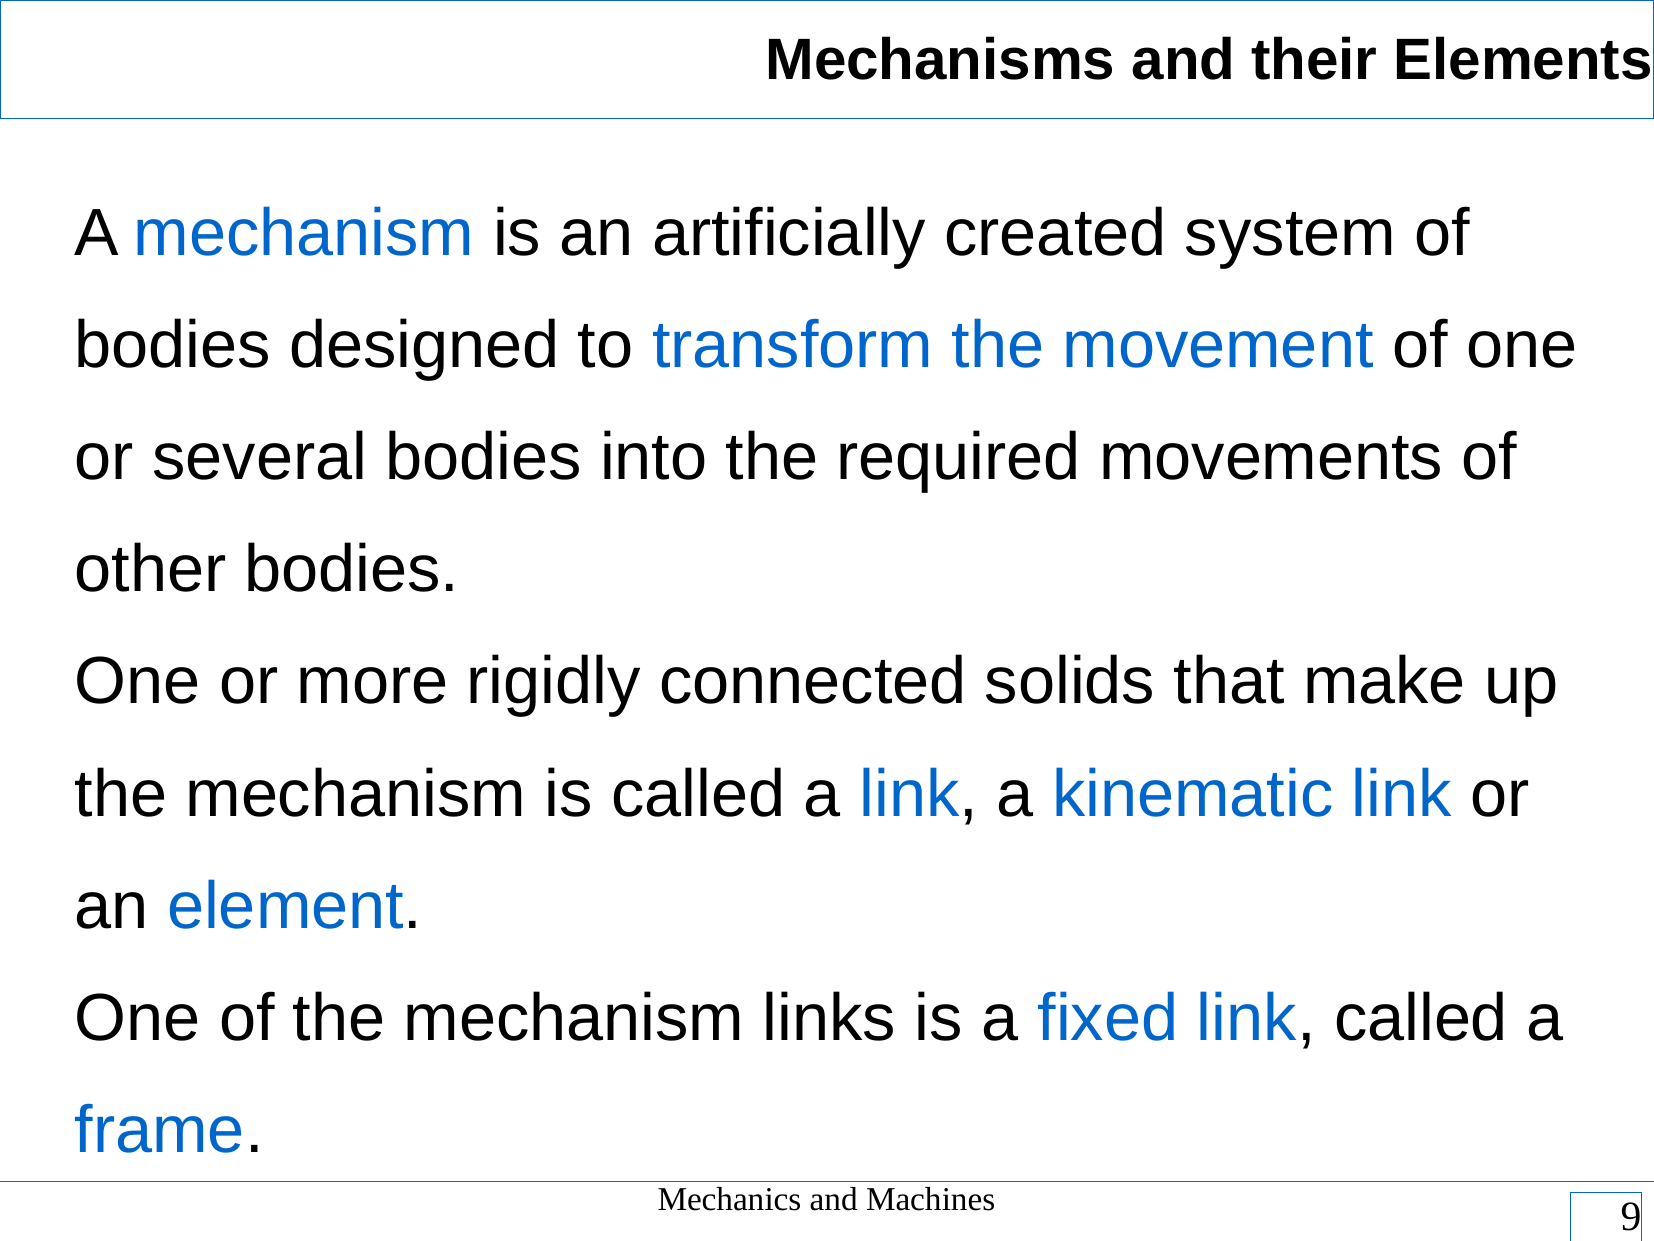

# Mechanisms and their Elements
A mechanism is an artificially created system of bodies designed to transform the movement of one or several bodies into the required movements of other bodies.
One or more rigidly connected solids that make up the mechanism is called a link, a kinematic link or an element.
One of the mechanism links is a fixed link, called a frame.
Mechanics and Machines
9